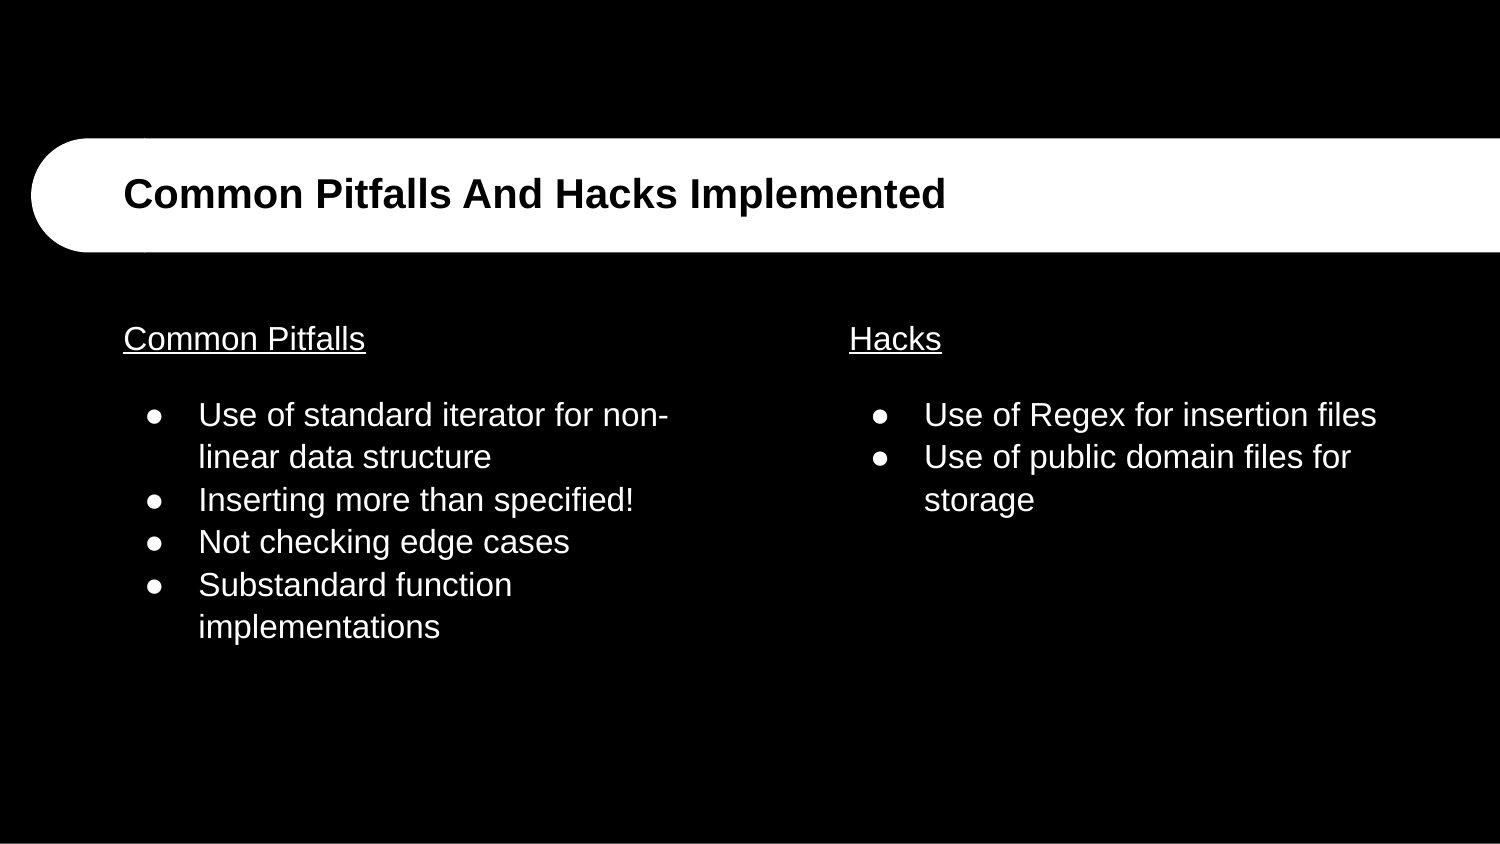

# Common Pitfalls And Hacks Implemented
Common Pitfalls
Use of standard iterator for non-linear data structure
Inserting more than specified!
Not checking edge cases
Substandard function implementations
Hacks
Use of Regex for insertion files
Use of public domain files for storage